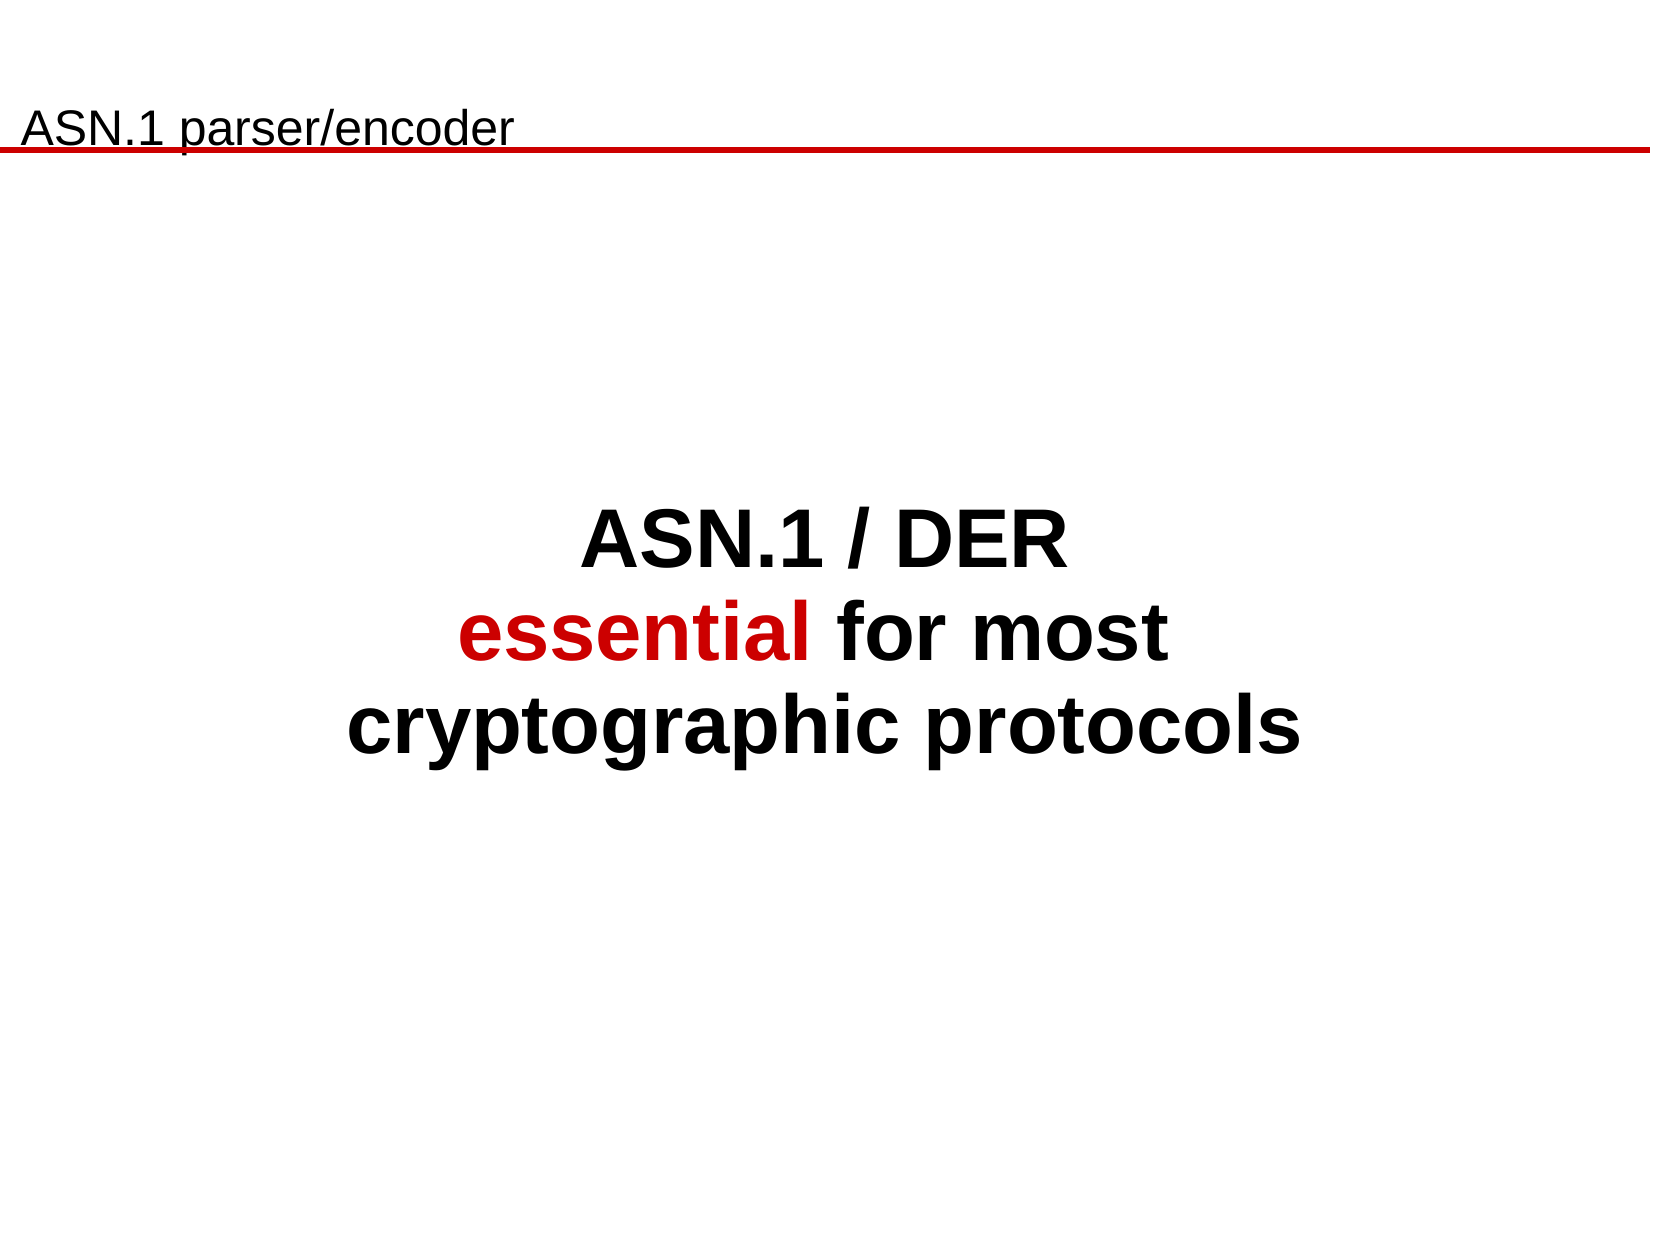

#
ASN.1 parser/encoder
ASN.1 / DER
essential for most
cryptographic protocols